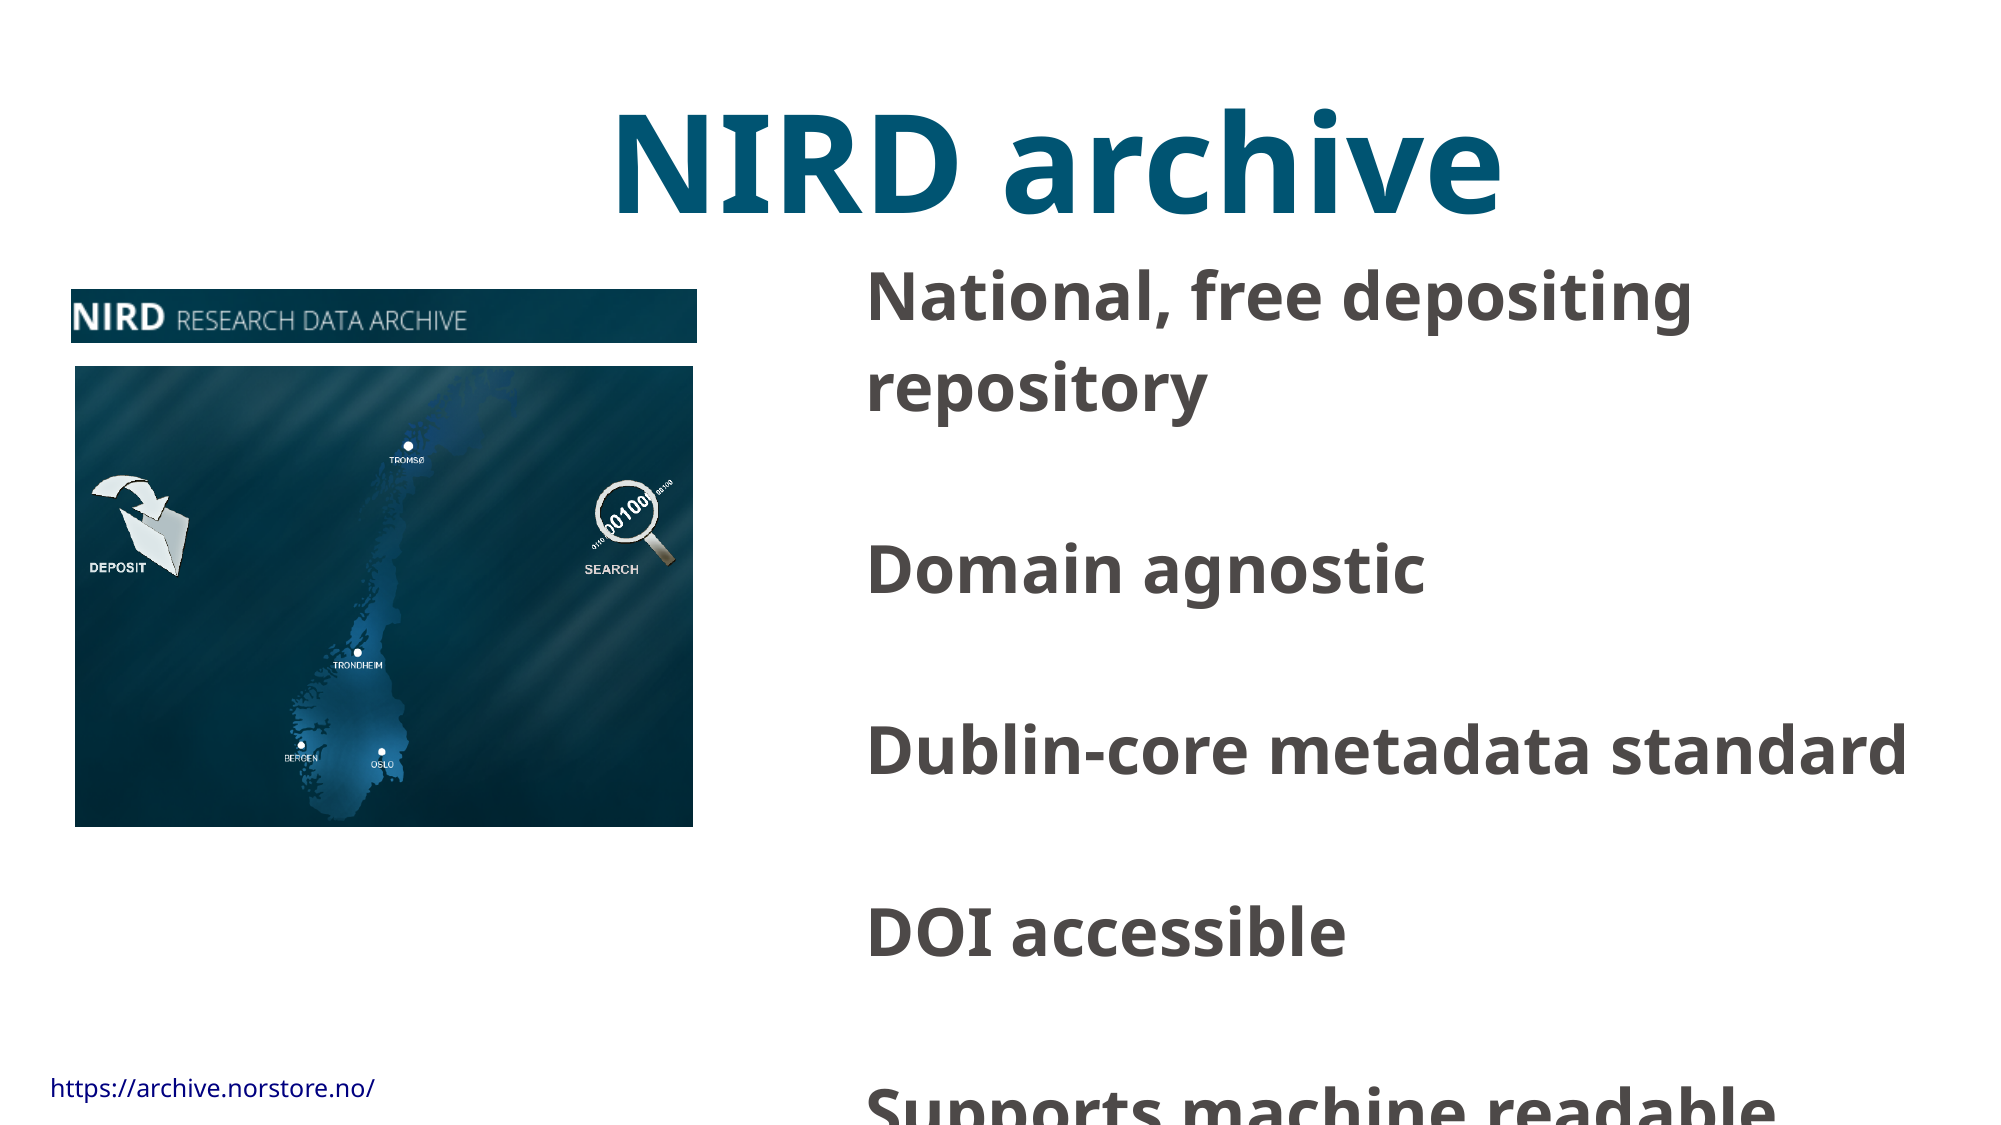

NIRD archive
National, free depositing repository
Domain agnostic
Dublin-core metadata standard
DOI accessible
Supports machine readable metadata
harvesting
Input for improvments wanted: https://nettskjema.no/a/nird-archive-input
https://archive.norstore.no/